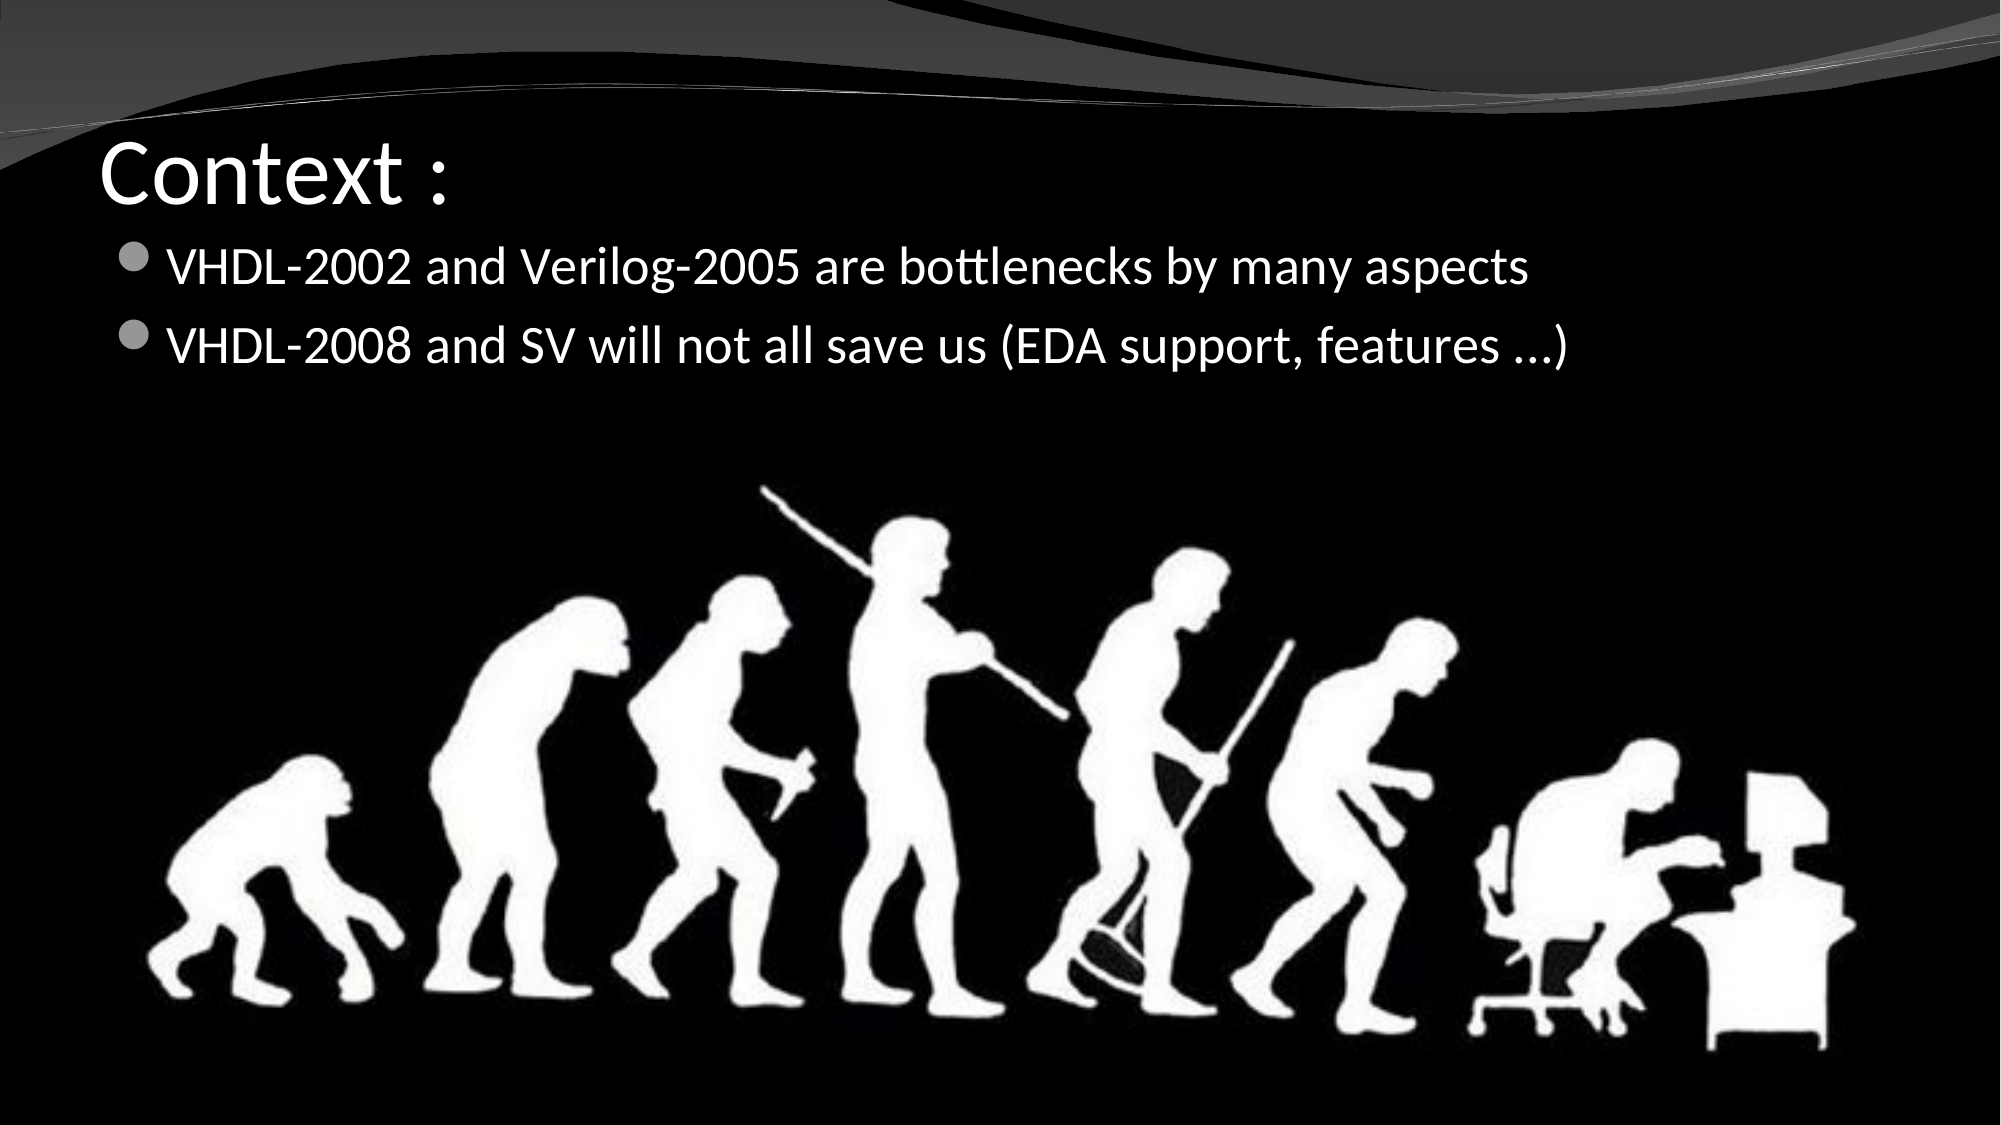

Context :
# VHDL-2002 and Verilog-2005 are bottlenecks by many aspects
VHDL-2008 and SV will not all save us (EDA support, features ...)